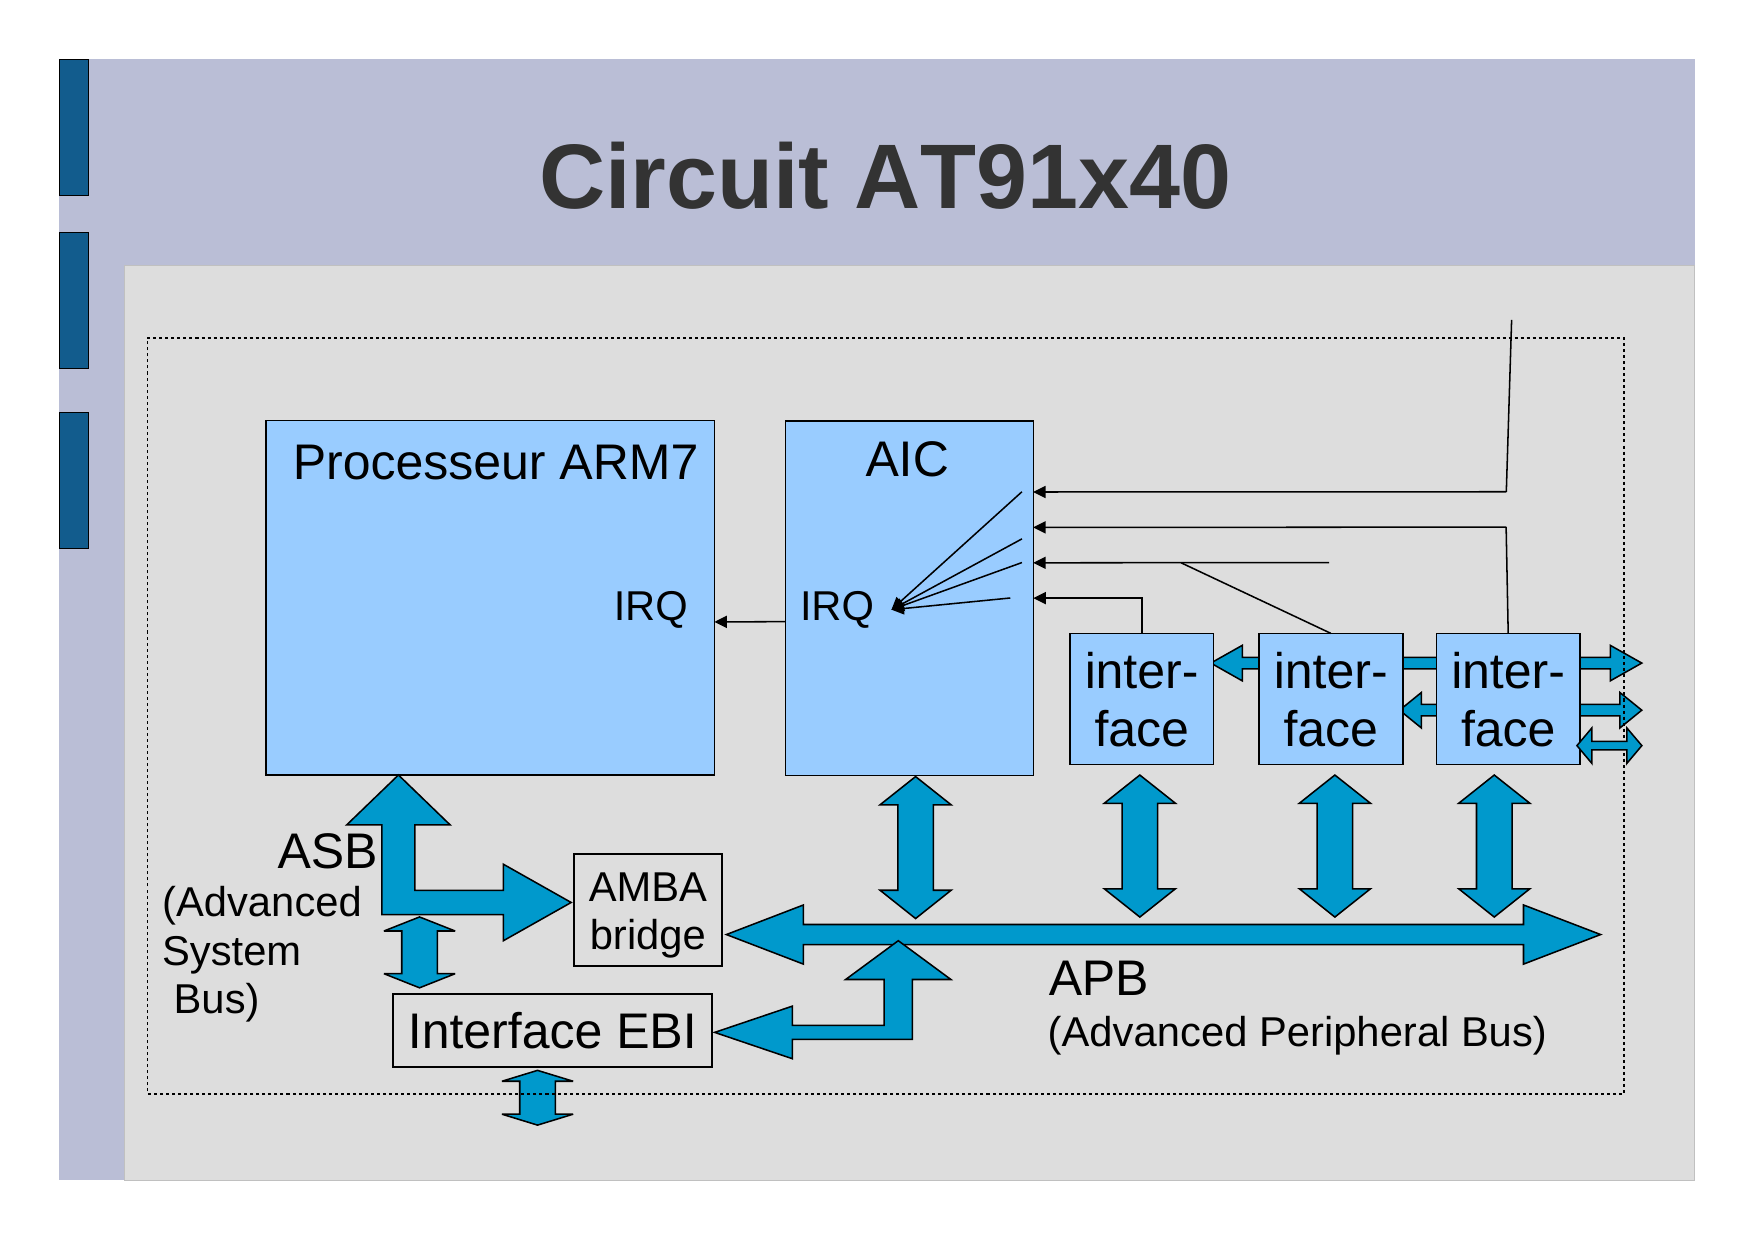

# Circuit AT91x40
AIC
Processeur ARM7
IRQ
IRQ
inter-
face
inter-
face
inter-
face
ASB
AMBA
bridge
(Advanced
System
 Bus)
APB
Interface EBI
(Advanced Peripheral Bus)